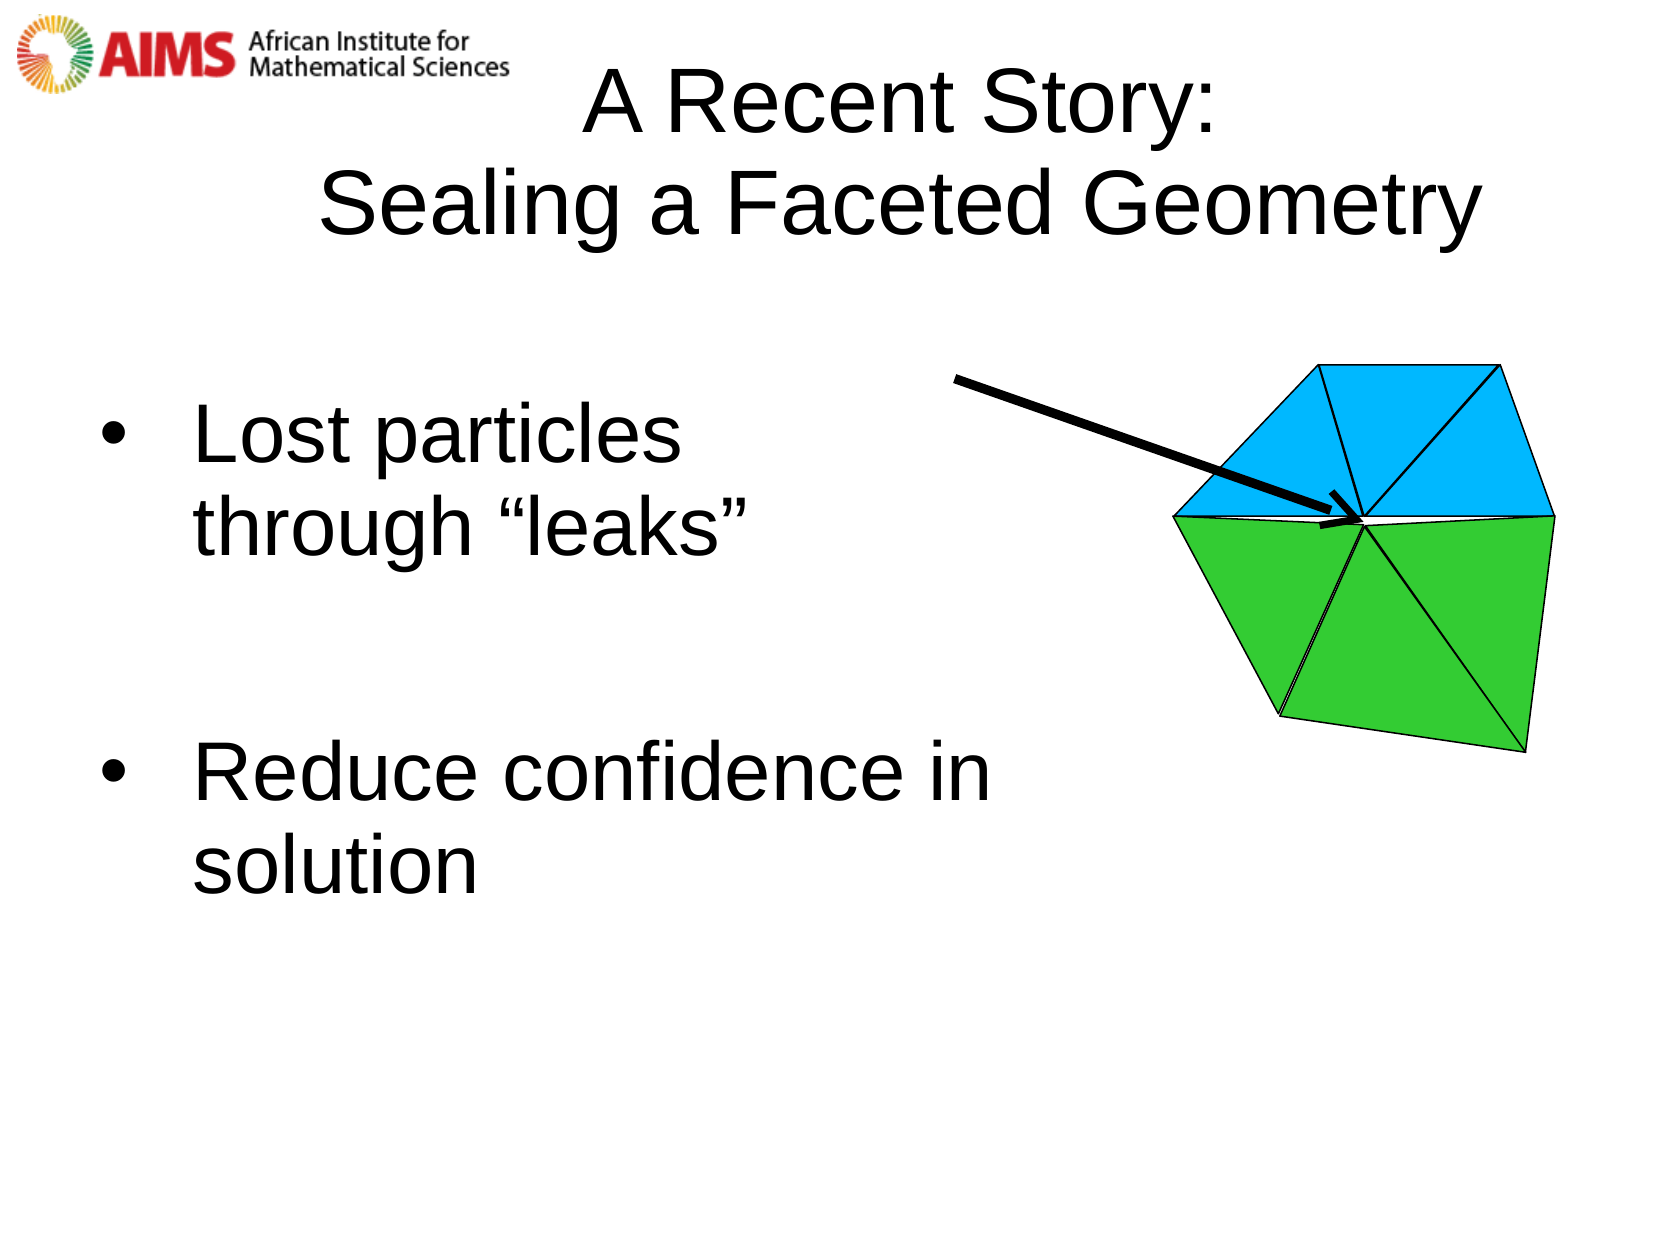

# A Recent Story: Sealing a Faceted Geometry
Lost particles
through “leaks”
Reduce confidence in
solution